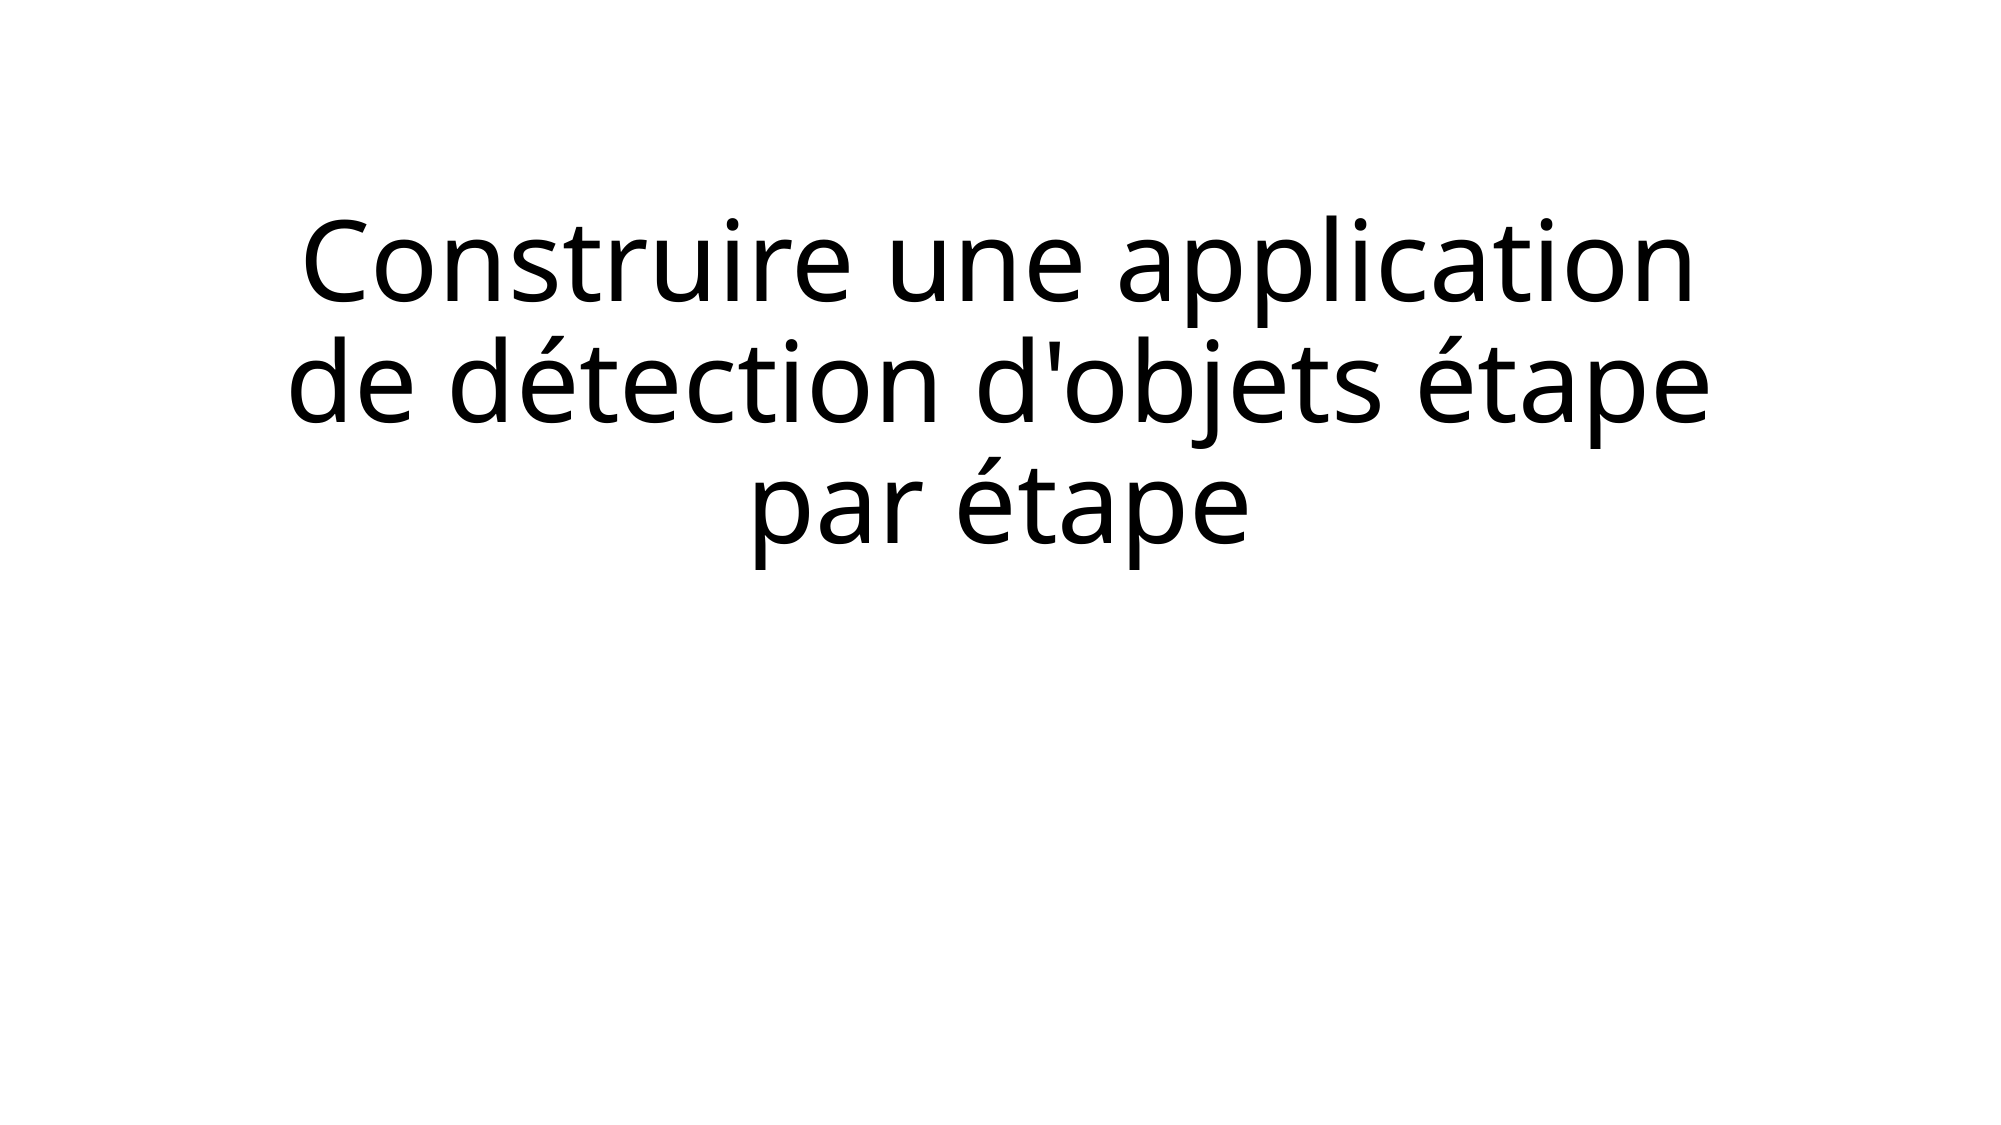

# Construire une application de détection d'objets étape par étape